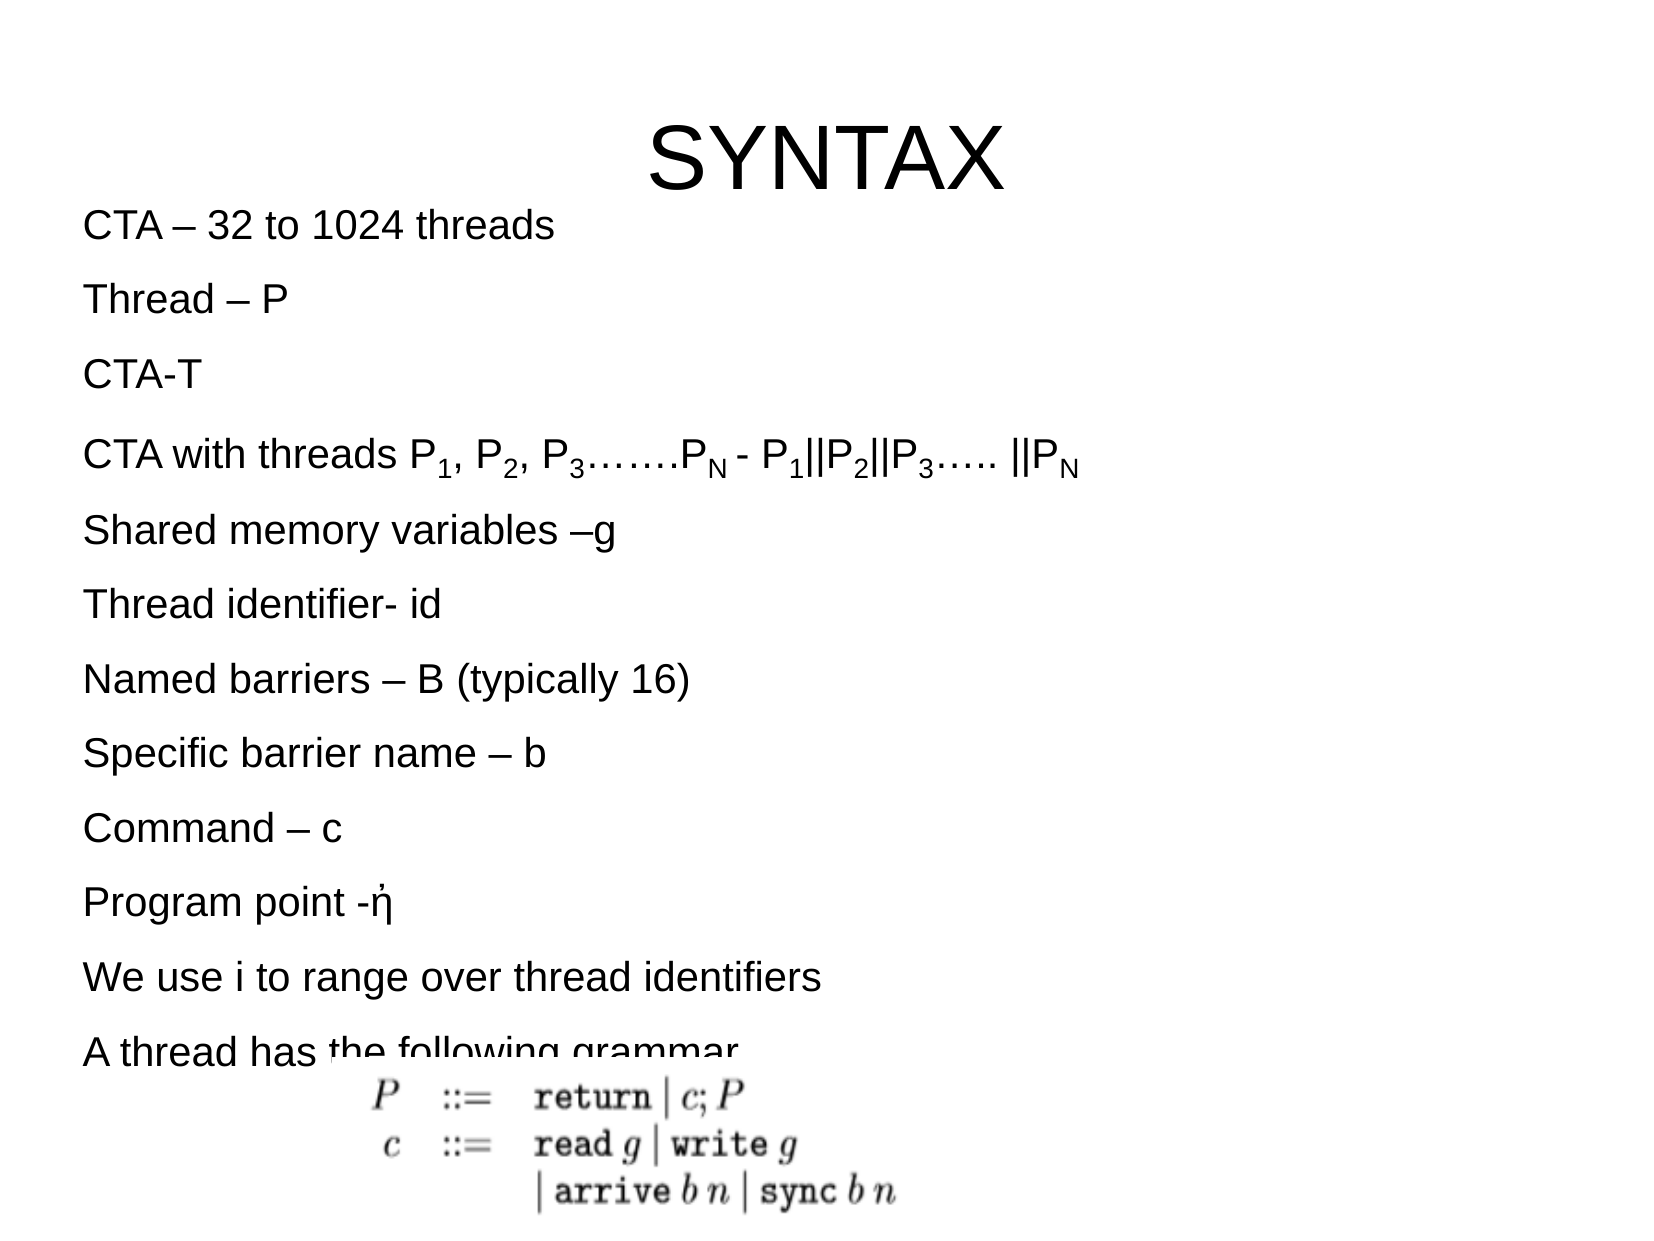

# SYNTAX
CTA – 32 to 1024 threads
Thread – P
CTA-T
CTA with threads P1, P2, P3…….PN - P1||P2||P3….. ||PN
Shared memory variables –g
Thread identifier- id
Named barriers – B (typically 16)
Specific barrier name – b
Command – c
Program point -ἠ
We use i to range over thread identifiers
A thread has the following grammar